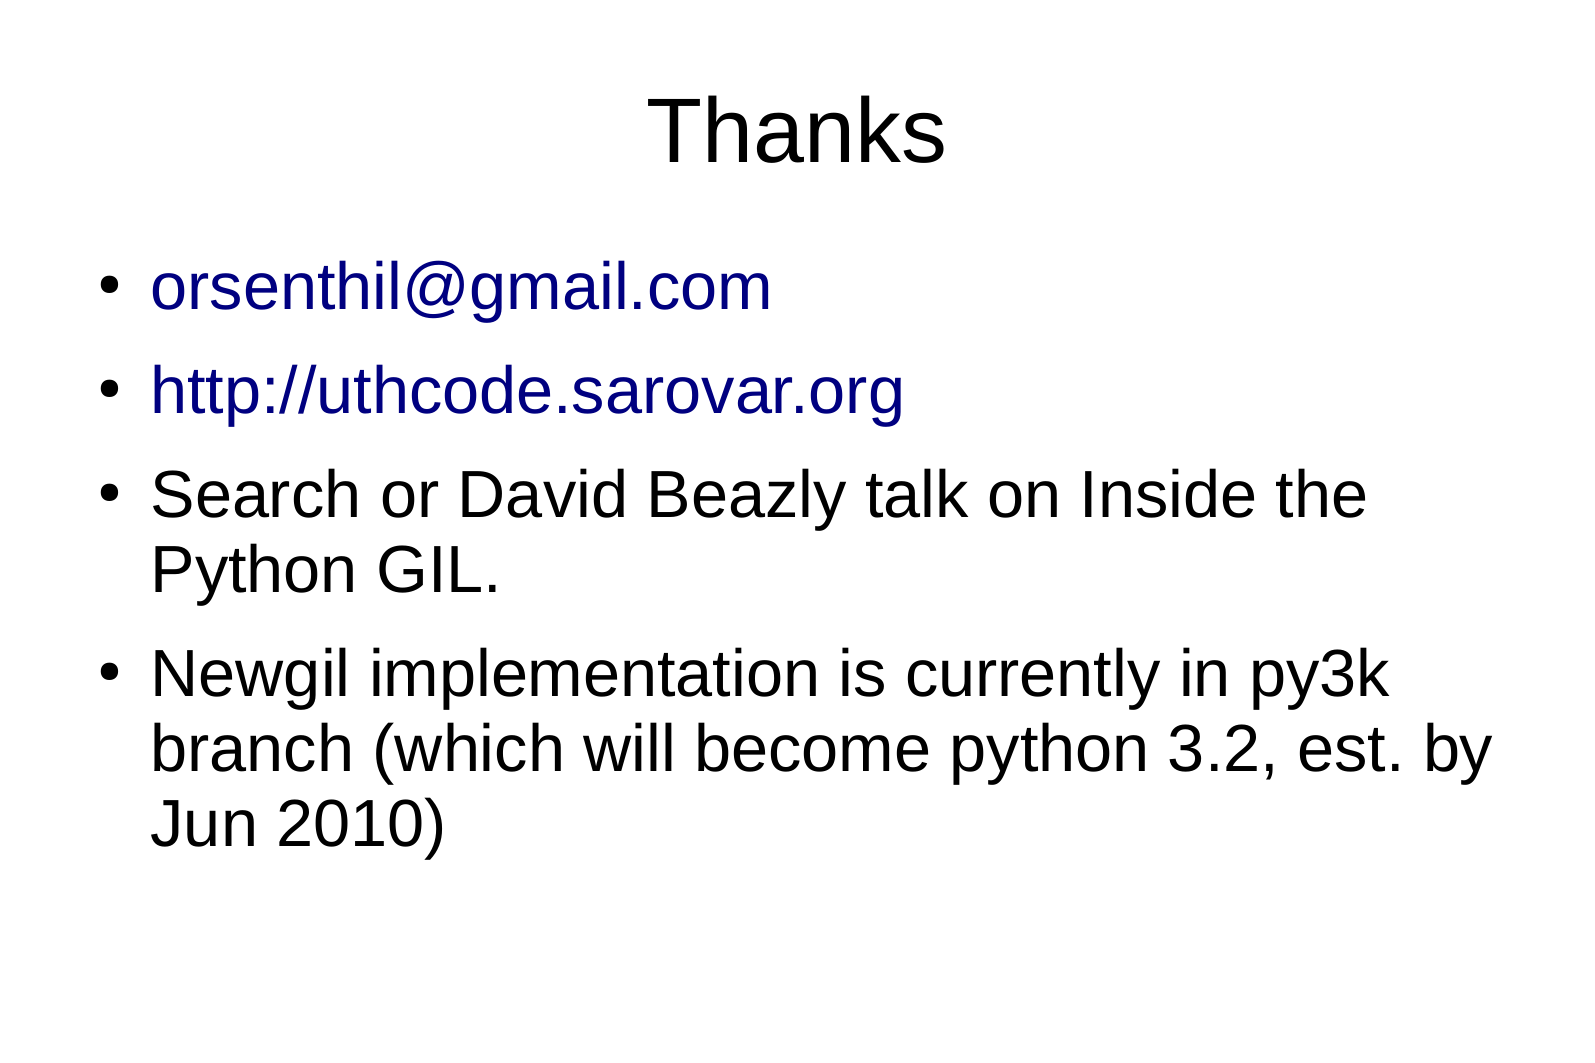

# Thanks
orsenthil@gmail.com
http://uthcode.sarovar.org
Search or David Beazly talk on Inside the Python GIL.
Newgil implementation is currently in py3k branch (which will become python 3.2, est. by Jun 2010)